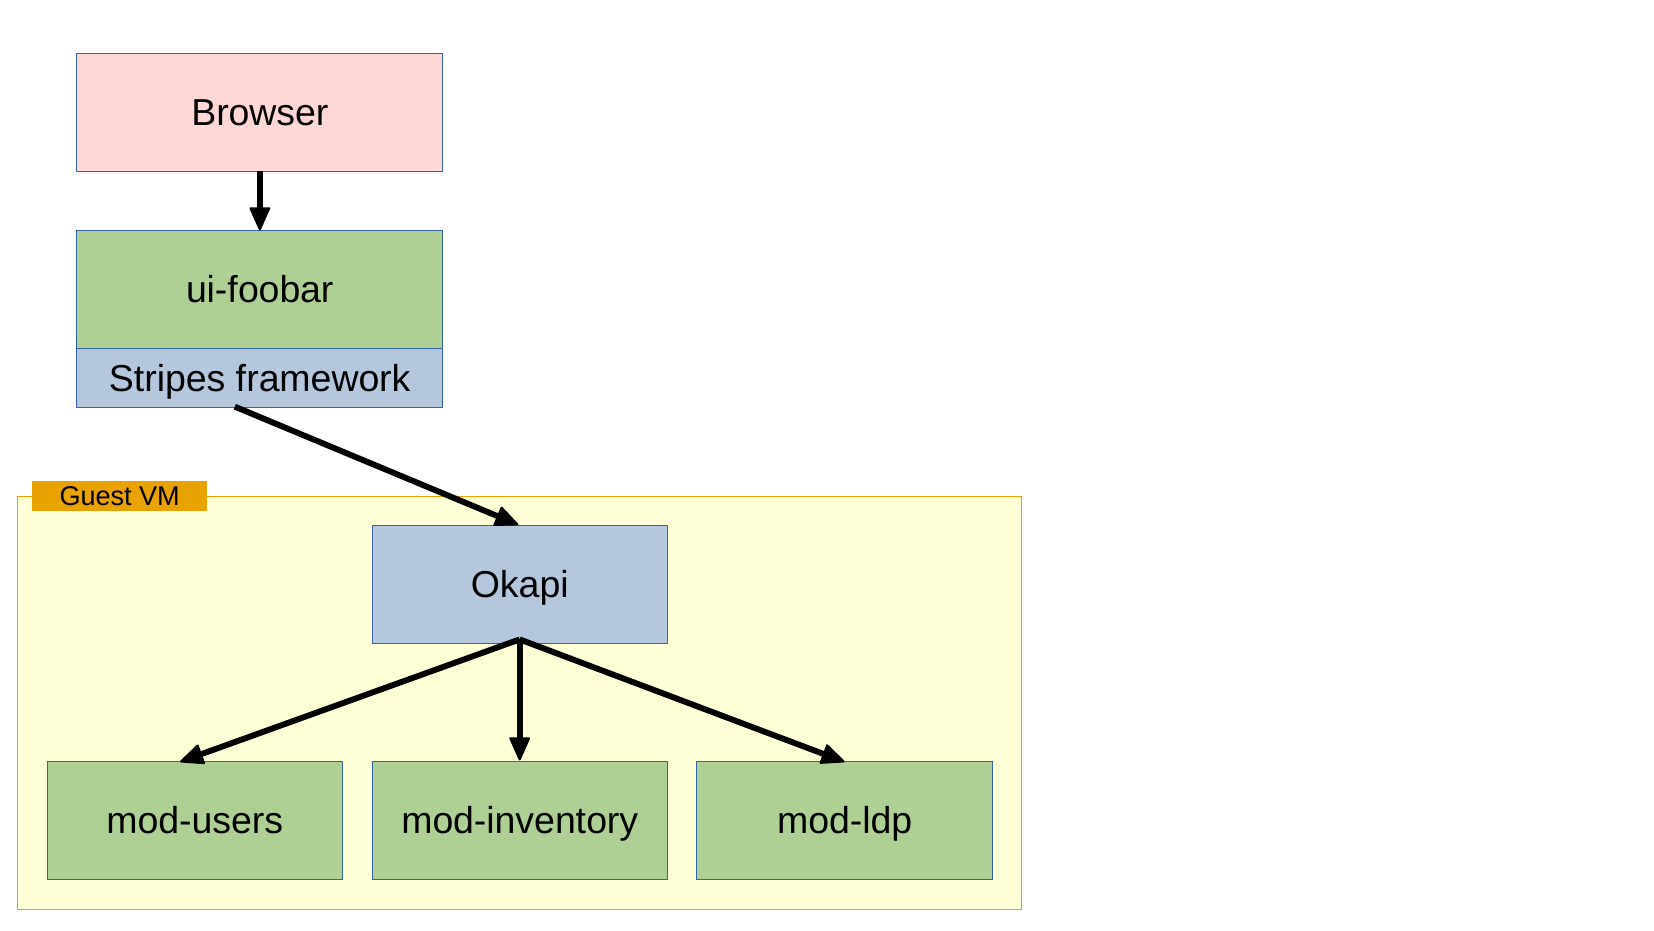

Browser
ui-foobar
Stripes framework
Guest VM
Okapi
mod-users
mod-inventory
mod-ldp